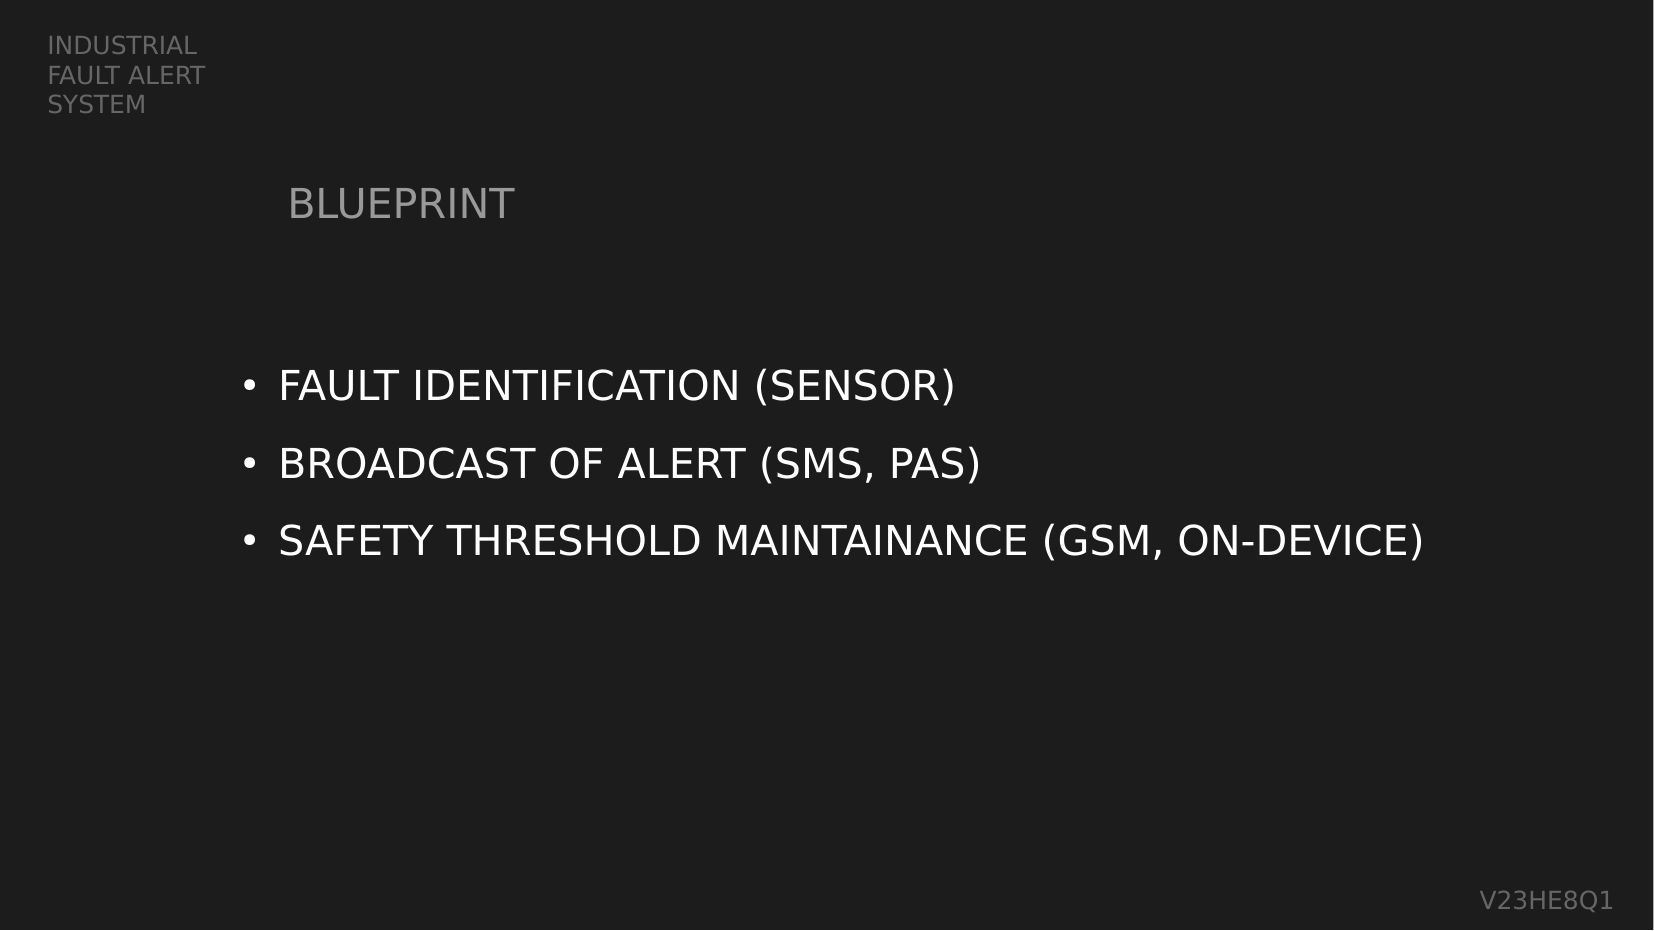

INDUSTRIAL FAULT ALERT SYSTEM
BLUEPRINT
FAULT IDENTIFICATION (SENSOR)
BROADCAST OF ALERT (SMS, PAS)
SAFETY THRESHOLD MAINTAINANCE (GSM, ON-DEVICE)
V23HE8Q1